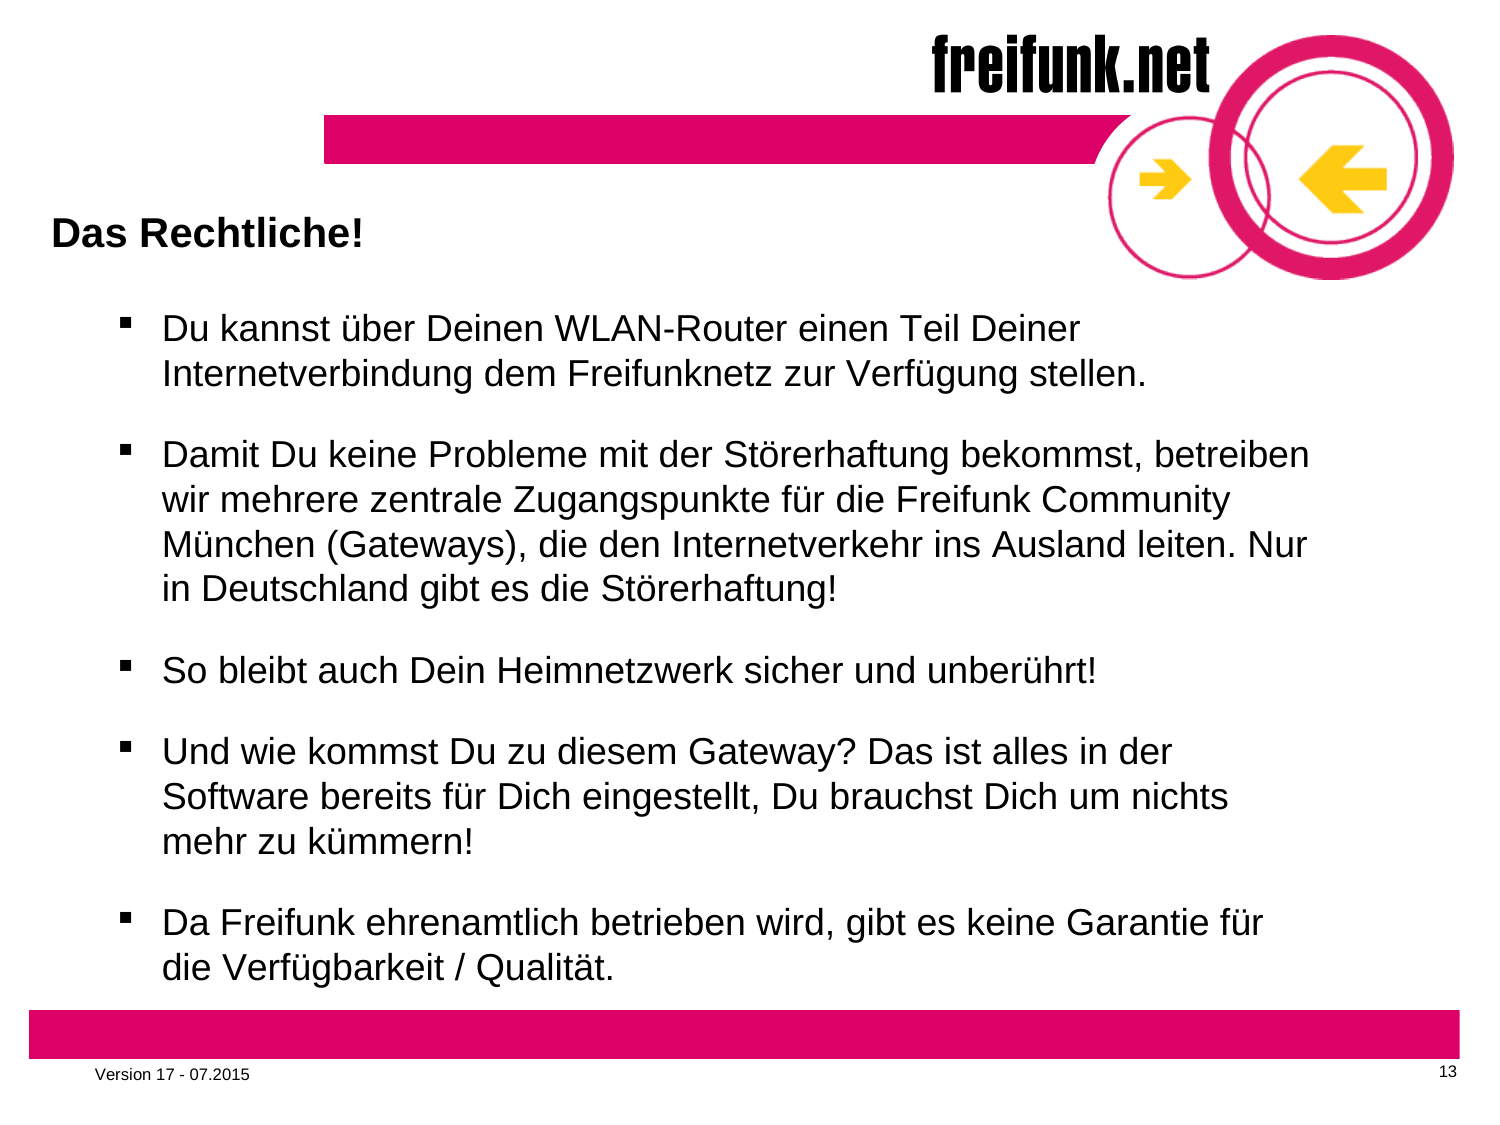

Das Rechtliche!
Du kannst über Deinen WLAN-Router einen Teil Deiner Internetverbindung dem Freifunknetz zur Verfügung stellen.
Damit Du keine Probleme mit der Störerhaftung bekommst, betreiben wir mehrere zentrale Zugangspunkte für die Freifunk Community München (Gateways), die den Internetverkehr ins Ausland leiten. Nur in Deutschland gibt es die Störerhaftung!
So bleibt auch Dein Heimnetzwerk sicher und unberührt!
Und wie kommst Du zu diesem Gateway? Das ist alles in der Software bereits für Dich eingestellt, Du brauchst Dich um nichts mehr zu kümmern!
Da Freifunk ehrenamtlich betrieben wird, gibt es keine Garantie für die Verfügbarkeit / Qualität.
13
Version 17 - 07.2015